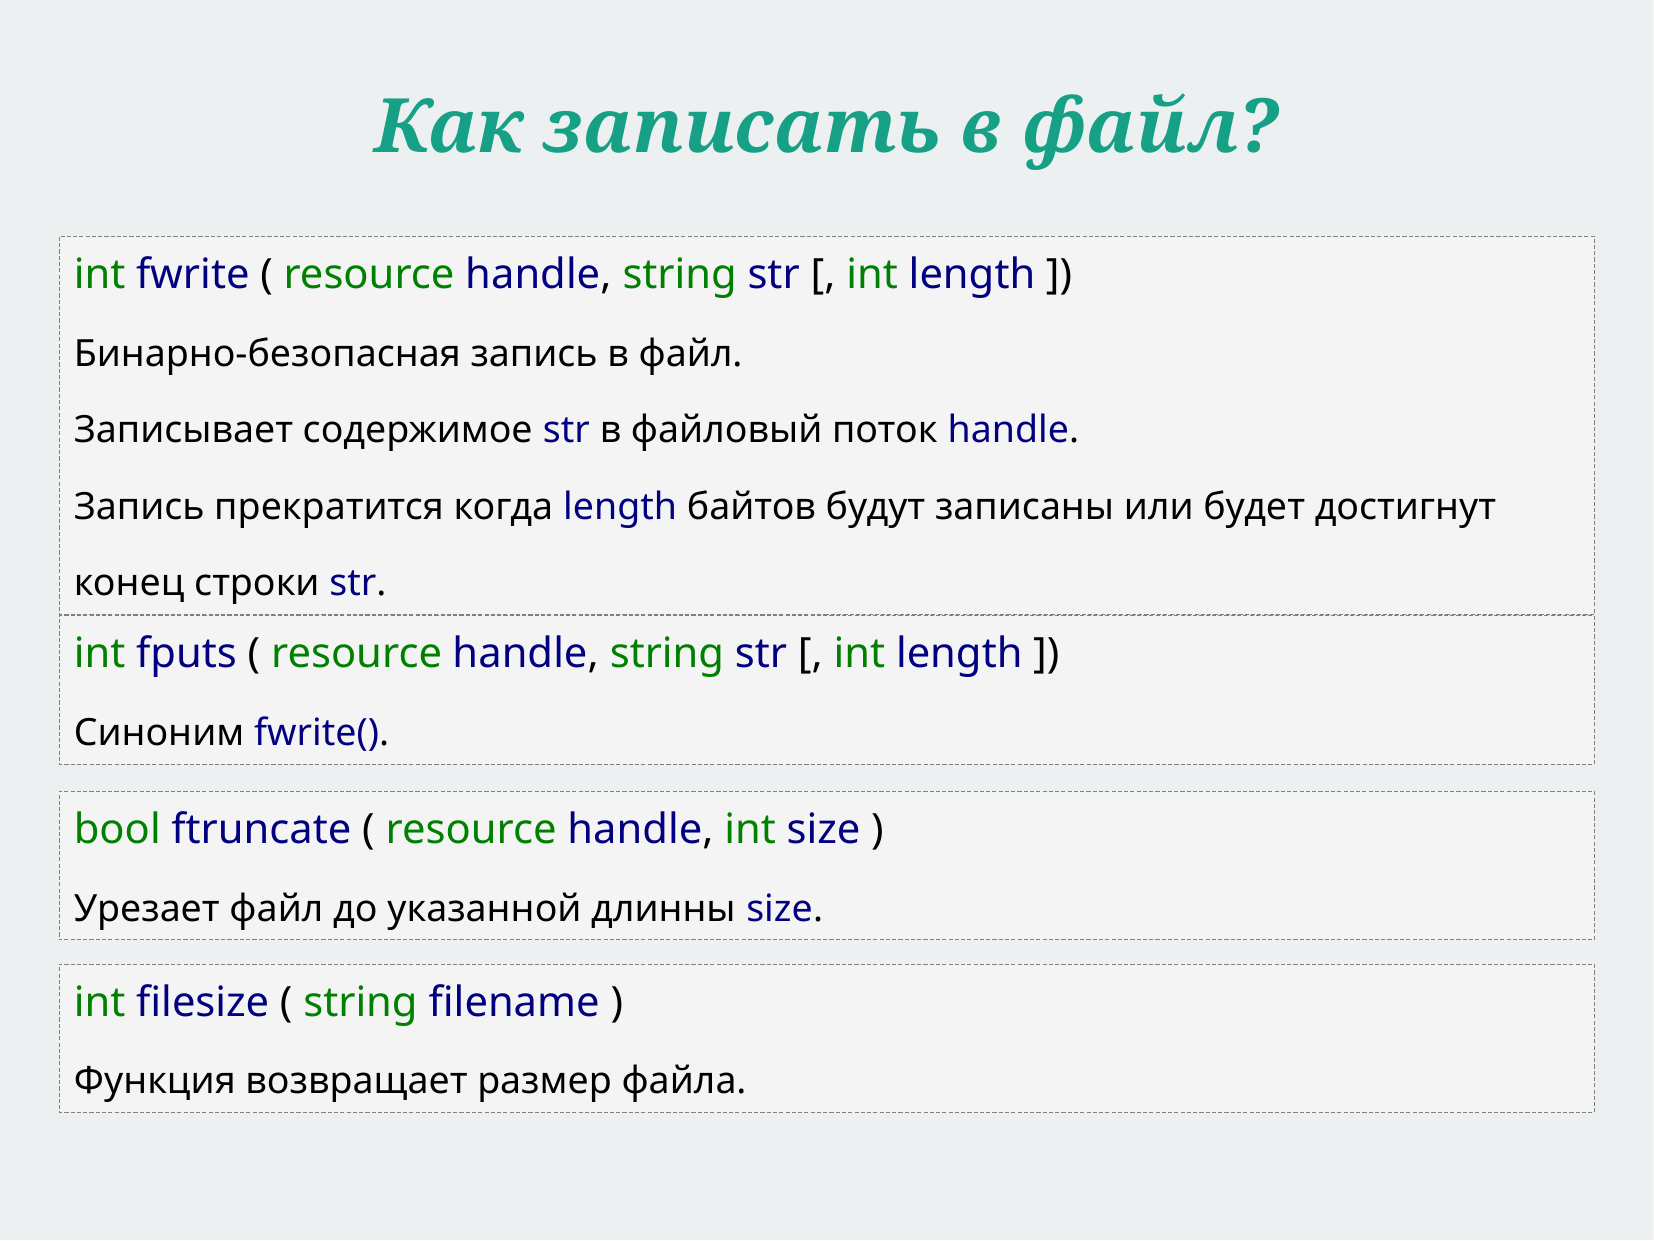

# Как записать в файл?
int fwrite ( resource handle, string str [, int length ])
Бинарно-безопасная запись в файл.
Записывает содержимое str в файловый поток handle.
Запись прекратится когда length байтов будут записаны или будет достигнут конец строки str.
int fputs ( resource handle, string str [, int length ])
Синоним fwrite().
bool ftruncate ( resource handle, int size )
Урезает файл до указанной длинны size.
int filesize ( string filename )
Функция возвращает размер файла.